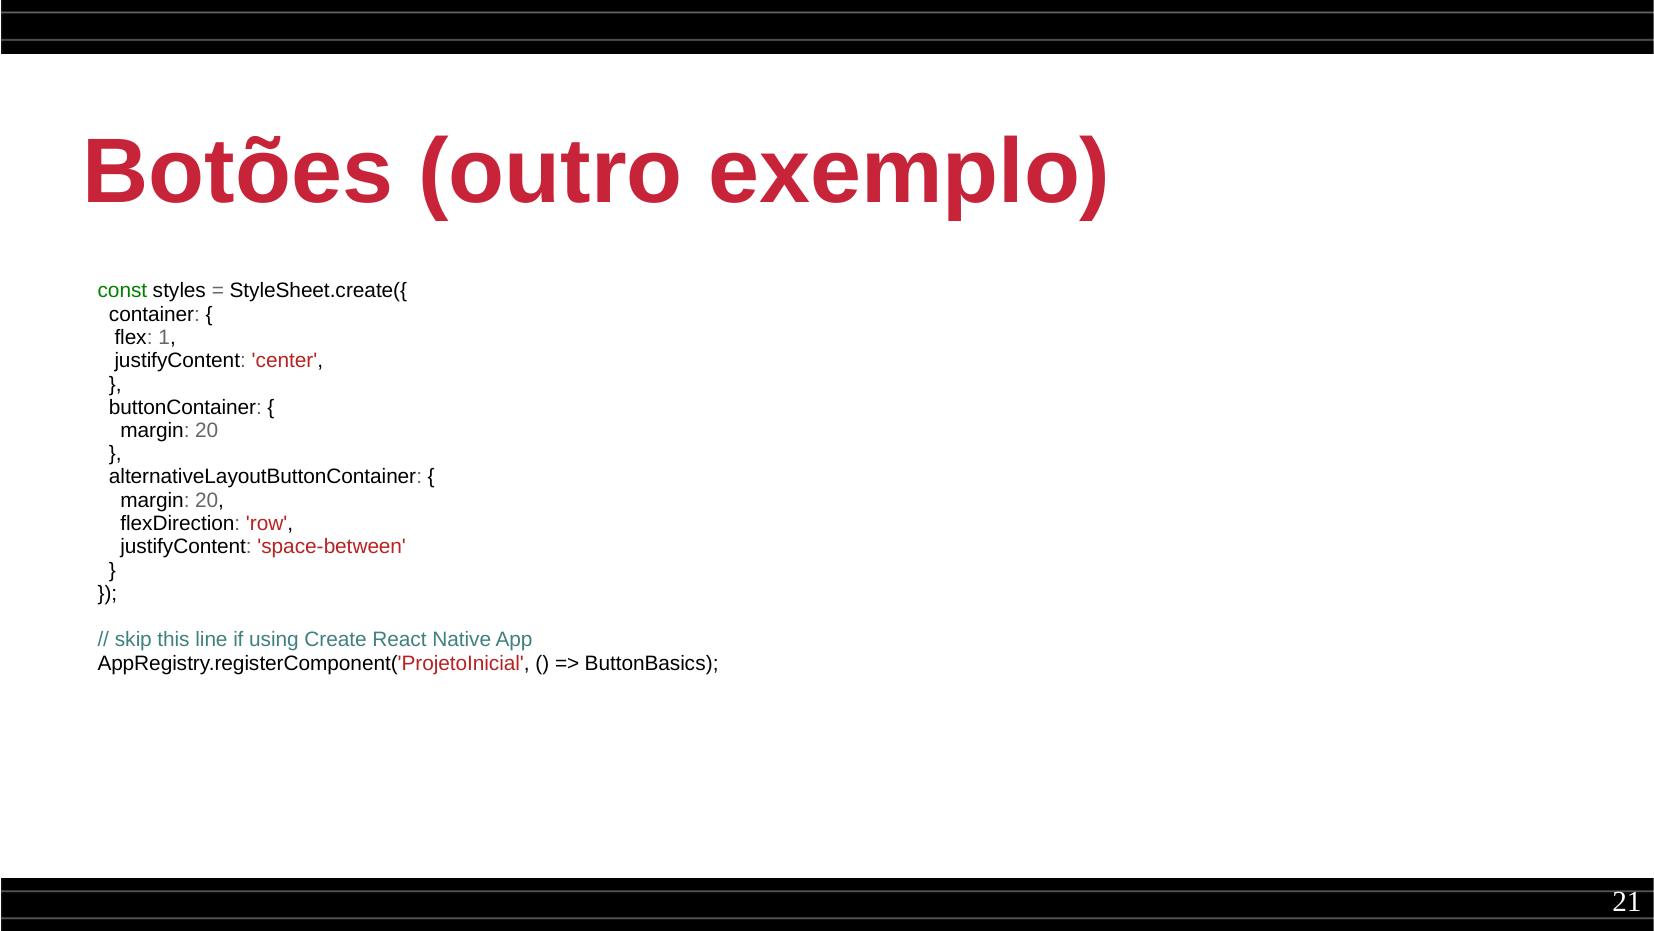

# Botões (outro exemplo)
const styles = StyleSheet.create({
 container: {
 flex: 1,
 justifyContent: 'center',
 },
 buttonContainer: {
 margin: 20
 },
 alternativeLayoutButtonContainer: {
 margin: 20,
 flexDirection: 'row',
 justifyContent: 'space-between'
 }
});
// skip this line if using Create React Native App
AppRegistry.registerComponent('ProjetoInicial', () => ButtonBasics);